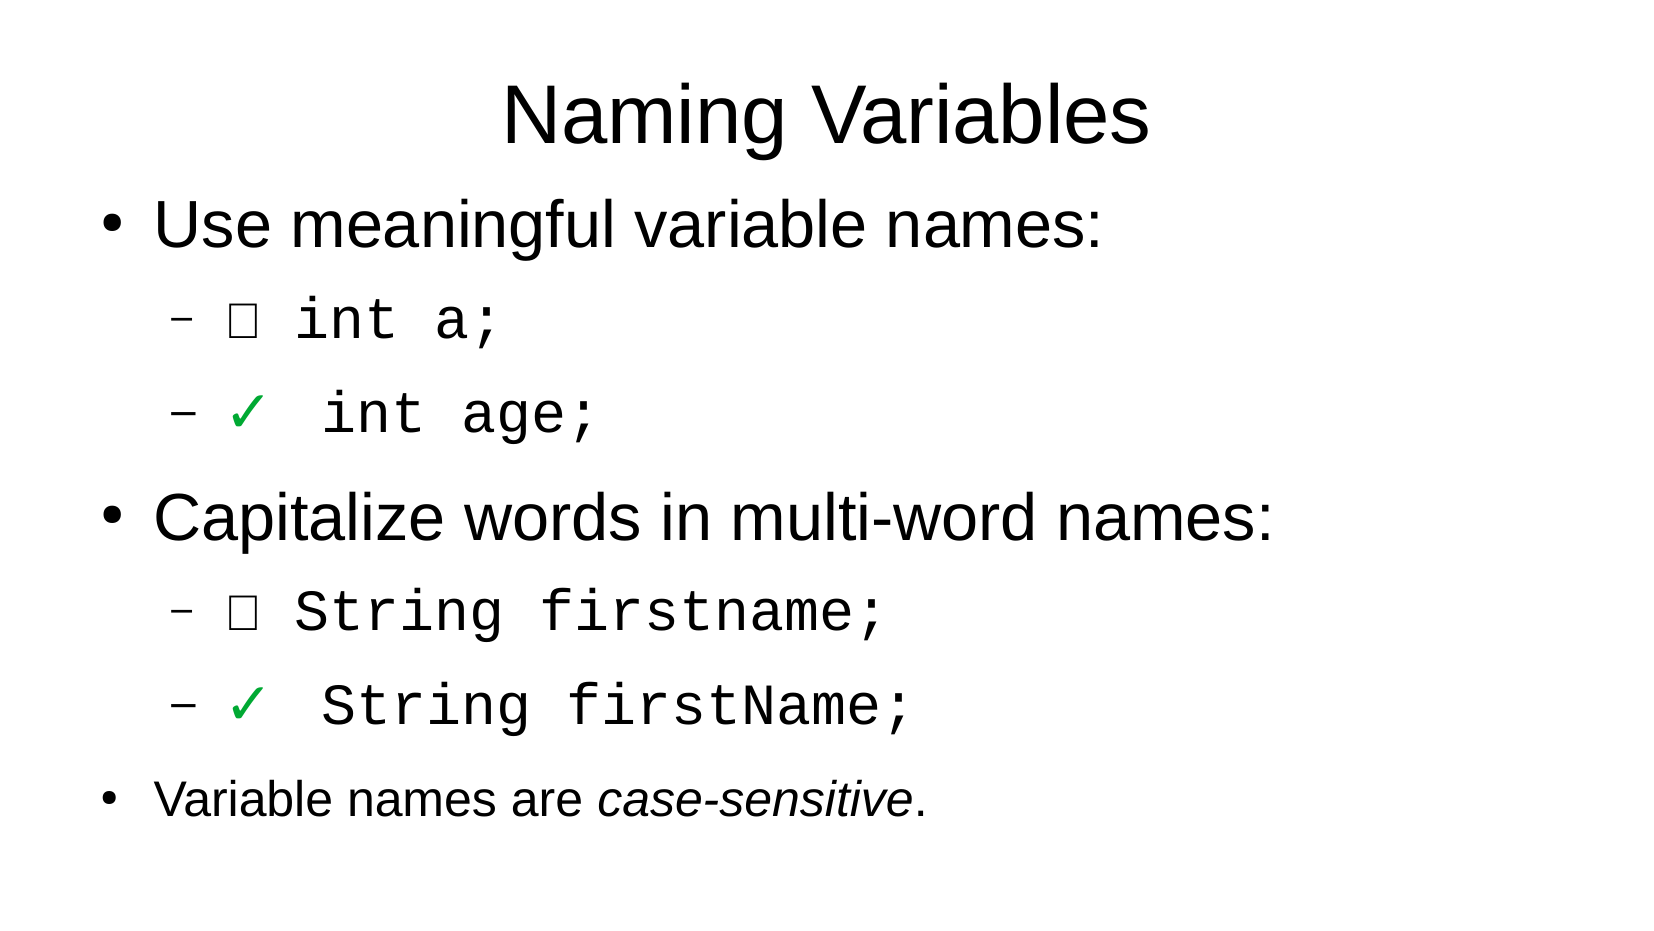

# Naming Variables
Use meaningful variable names:
🚫 int a;
✓ int age;
Capitalize words in multi-word names:
🚫 String firstname;
✓ String firstName;
Variable names are case-sensitive.